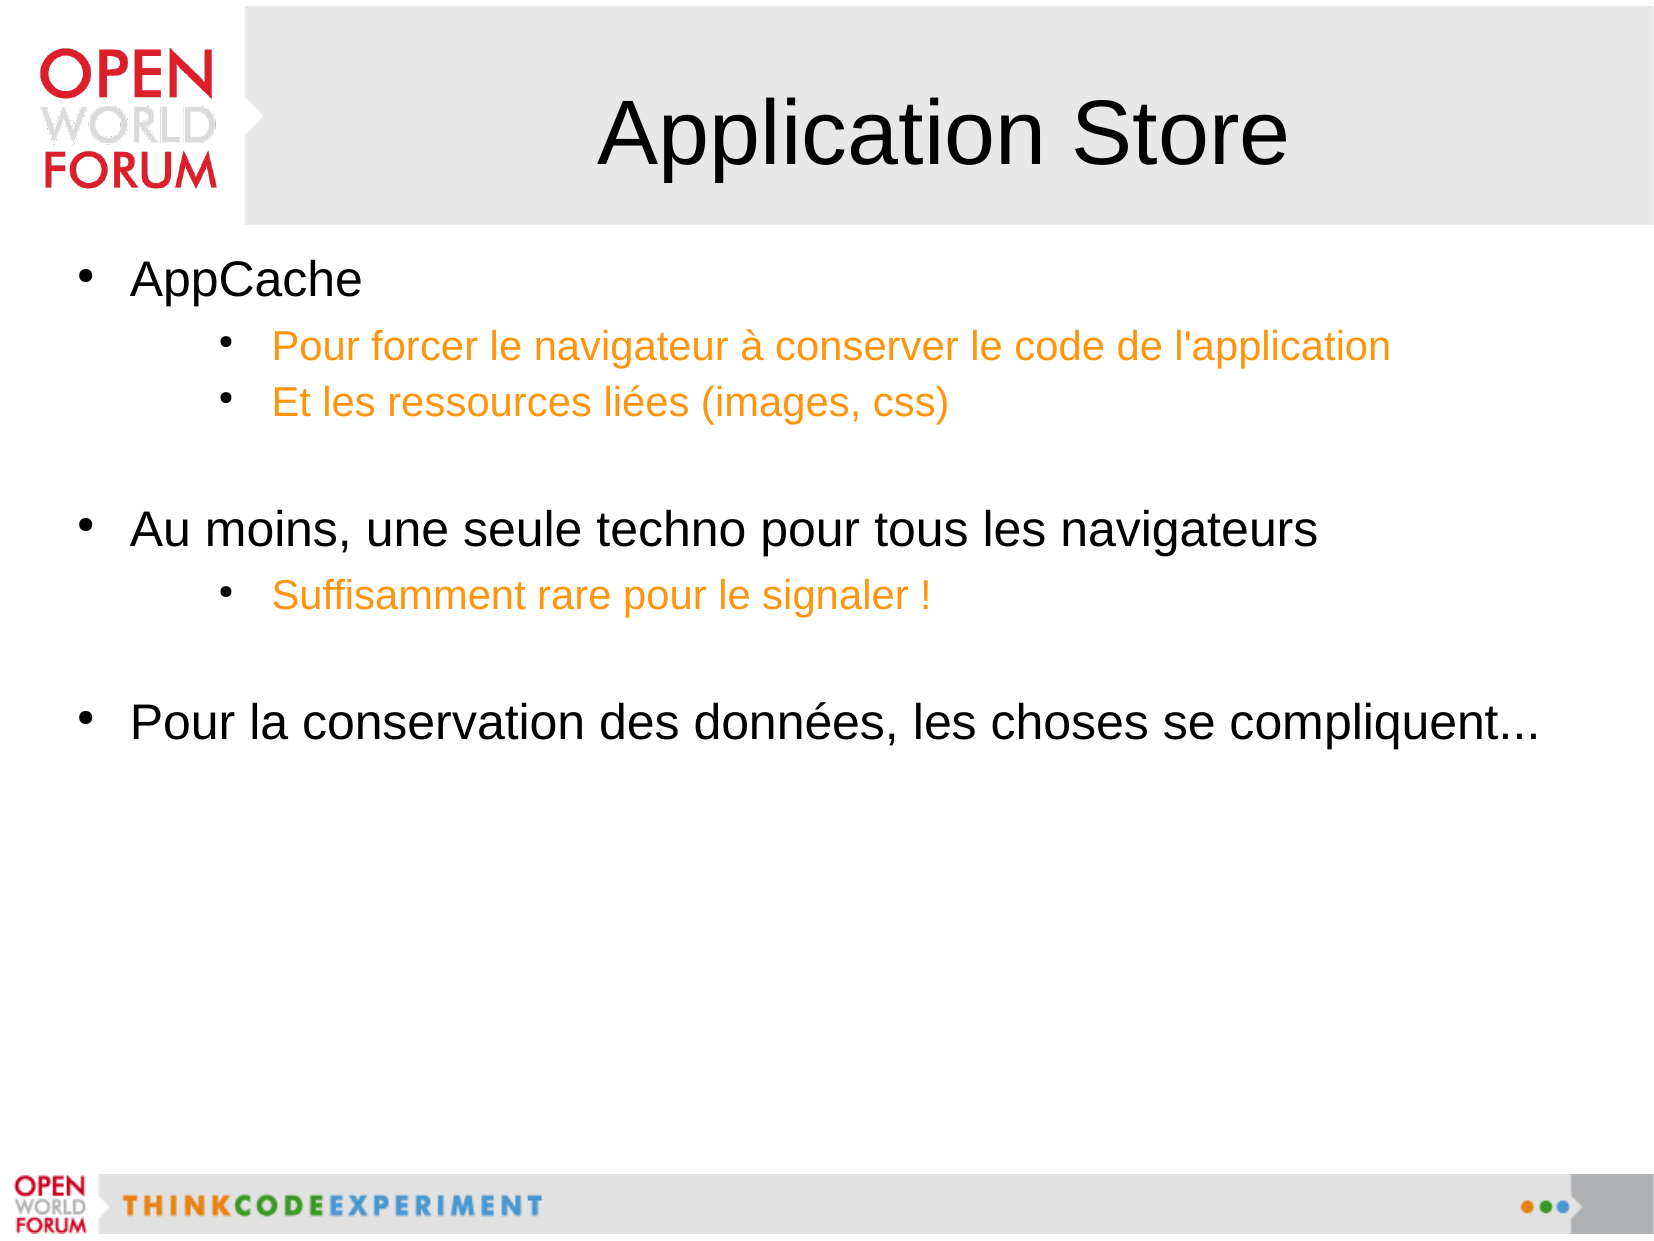

# Application Store
AppCache
Pour forcer le navigateur à conserver le code de l'application
Et les ressources liées (images, css)
Au moins, une seule techno pour tous les navigateurs
Suffisamment rare pour le signaler !
Pour la conservation des données, les choses se compliquent...